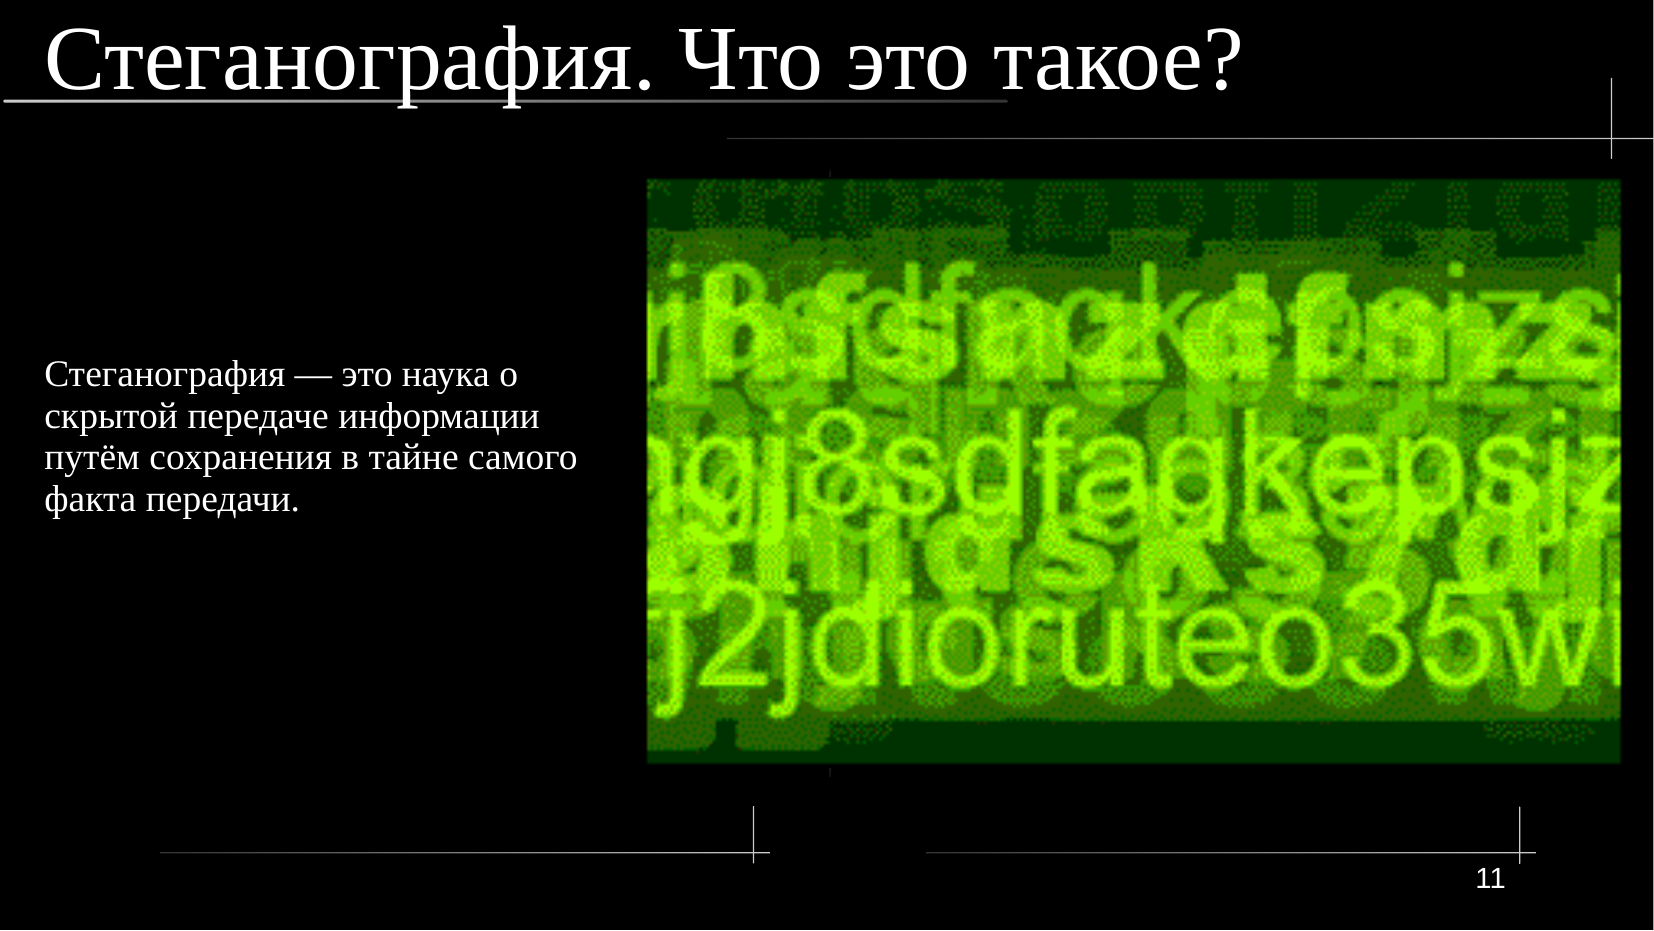

Стеганография. Что это такое?
Стеганография — это наука о скрытой передаче информации путём сохранения в тайне самого факта передачи.
11